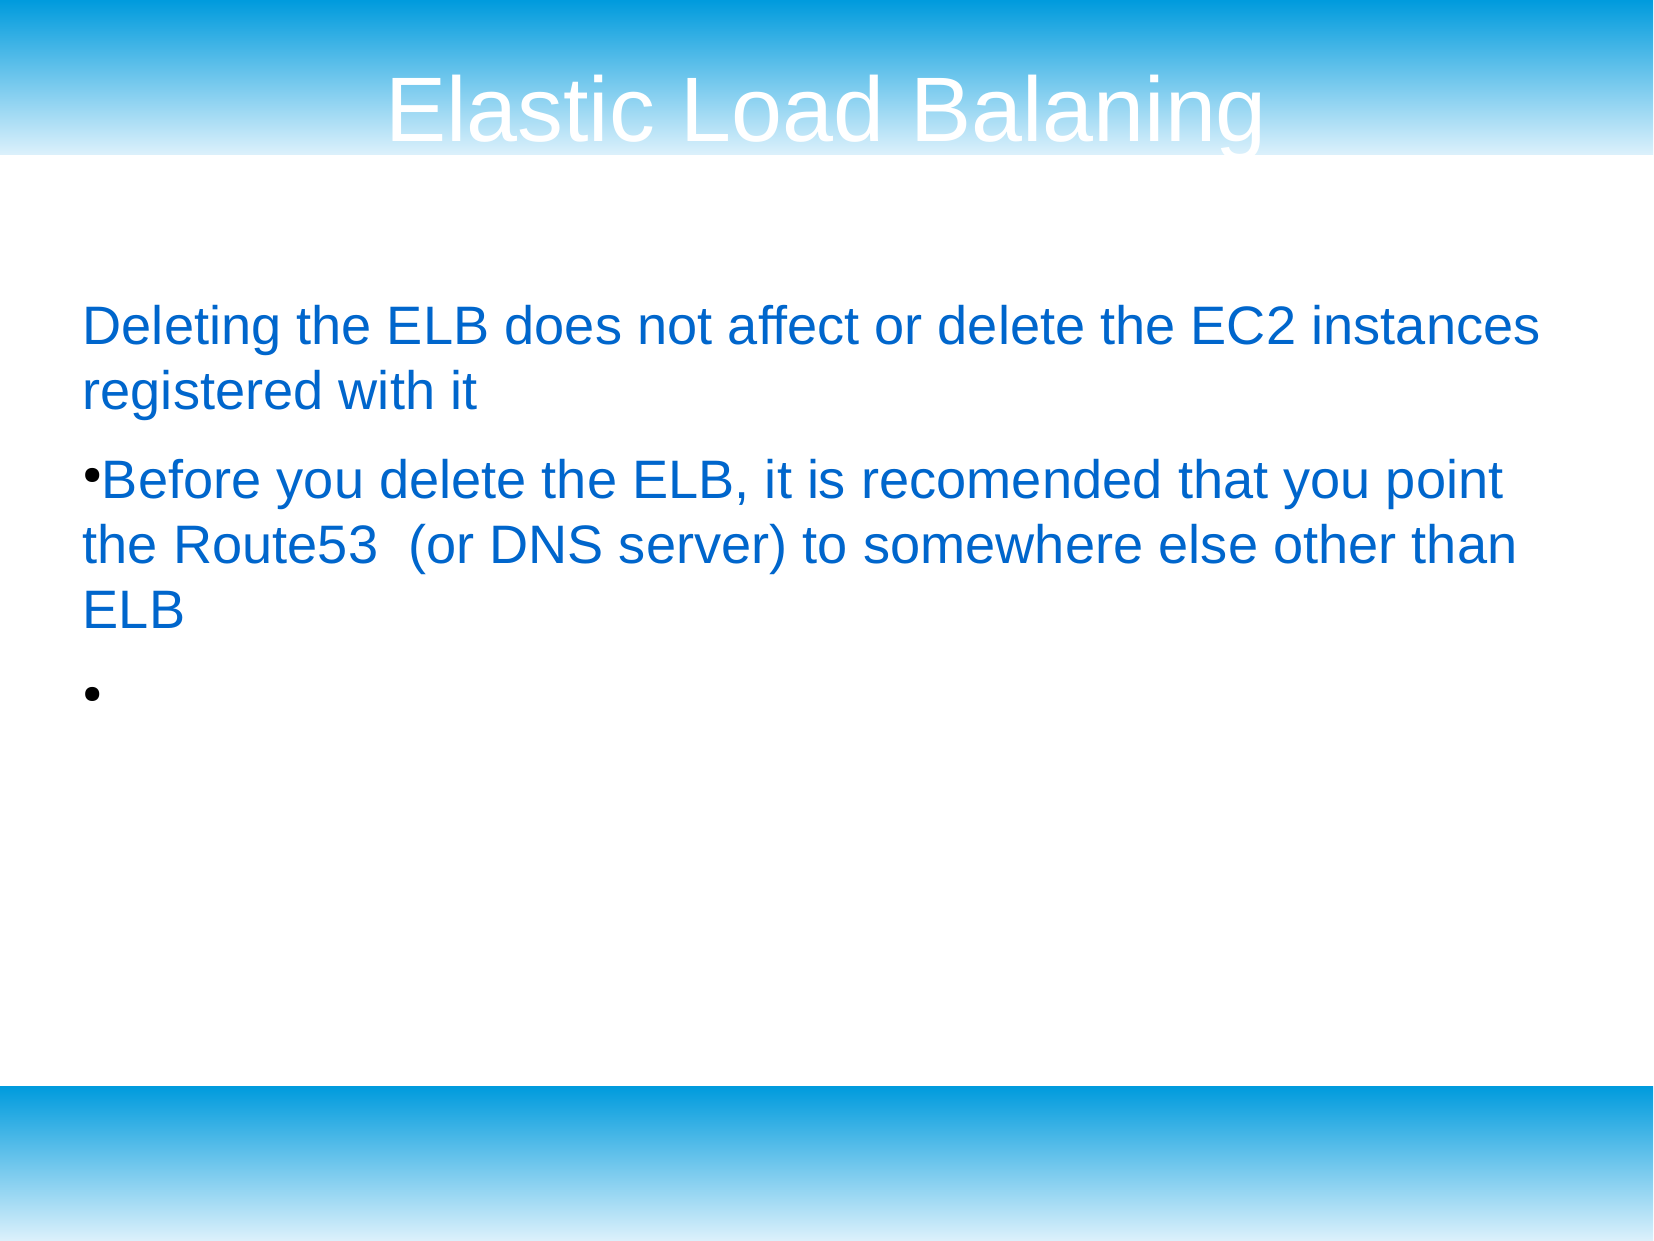

# Elastic Load Balaning
Deleting the ELB does not affect or delete the EC2 instances registered with it
Before you delete the ELB, it is recomended that you point the Route53 (or DNS server) to somewhere else other than ELB